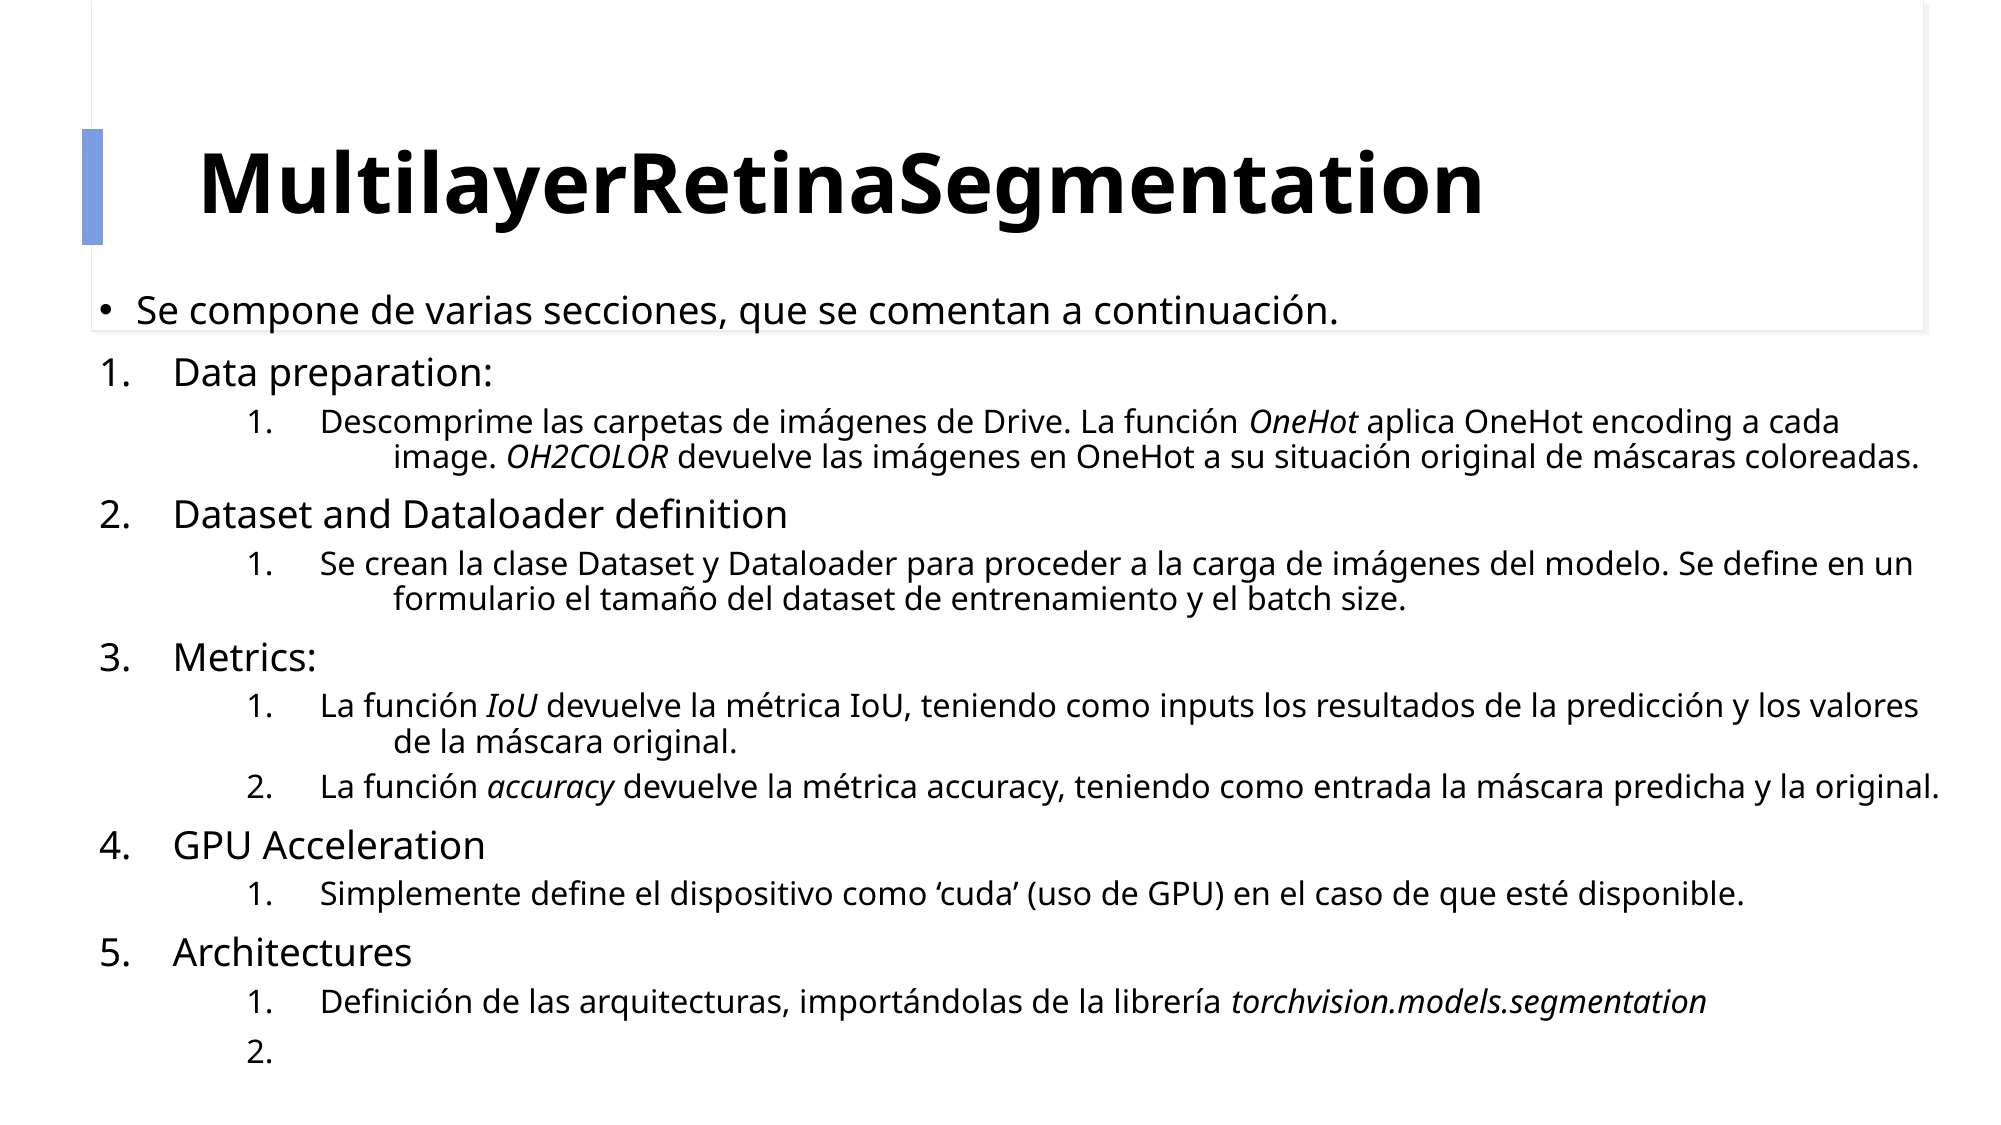

# MultilayerRetinaSegmentation
Se compone de varias secciones, que se comentan a continuación.
Data preparation:
Descomprime las carpetas de imágenes de Drive. La función OneHot aplica OneHot encoding a cada image. OH2COLOR devuelve las imágenes en OneHot a su situación original de máscaras coloreadas.
Dataset and Dataloader definition
Se crean la clase Dataset y Dataloader para proceder a la carga de imágenes del modelo. Se define en un formulario el tamaño del dataset de entrenamiento y el batch size.
Metrics:
La función IoU devuelve la métrica IoU, teniendo como inputs los resultados de la predicción y los valores de la máscara original.
La función accuracy devuelve la métrica accuracy, teniendo como entrada la máscara predicha y la original.
GPU Acceleration
Simplemente define el dispositivo como ‘cuda’ (uso de GPU) en el caso de que esté disponible.
Architectures
Definición de las arquitecturas, importándolas de la librería torchvision.models.segmentation